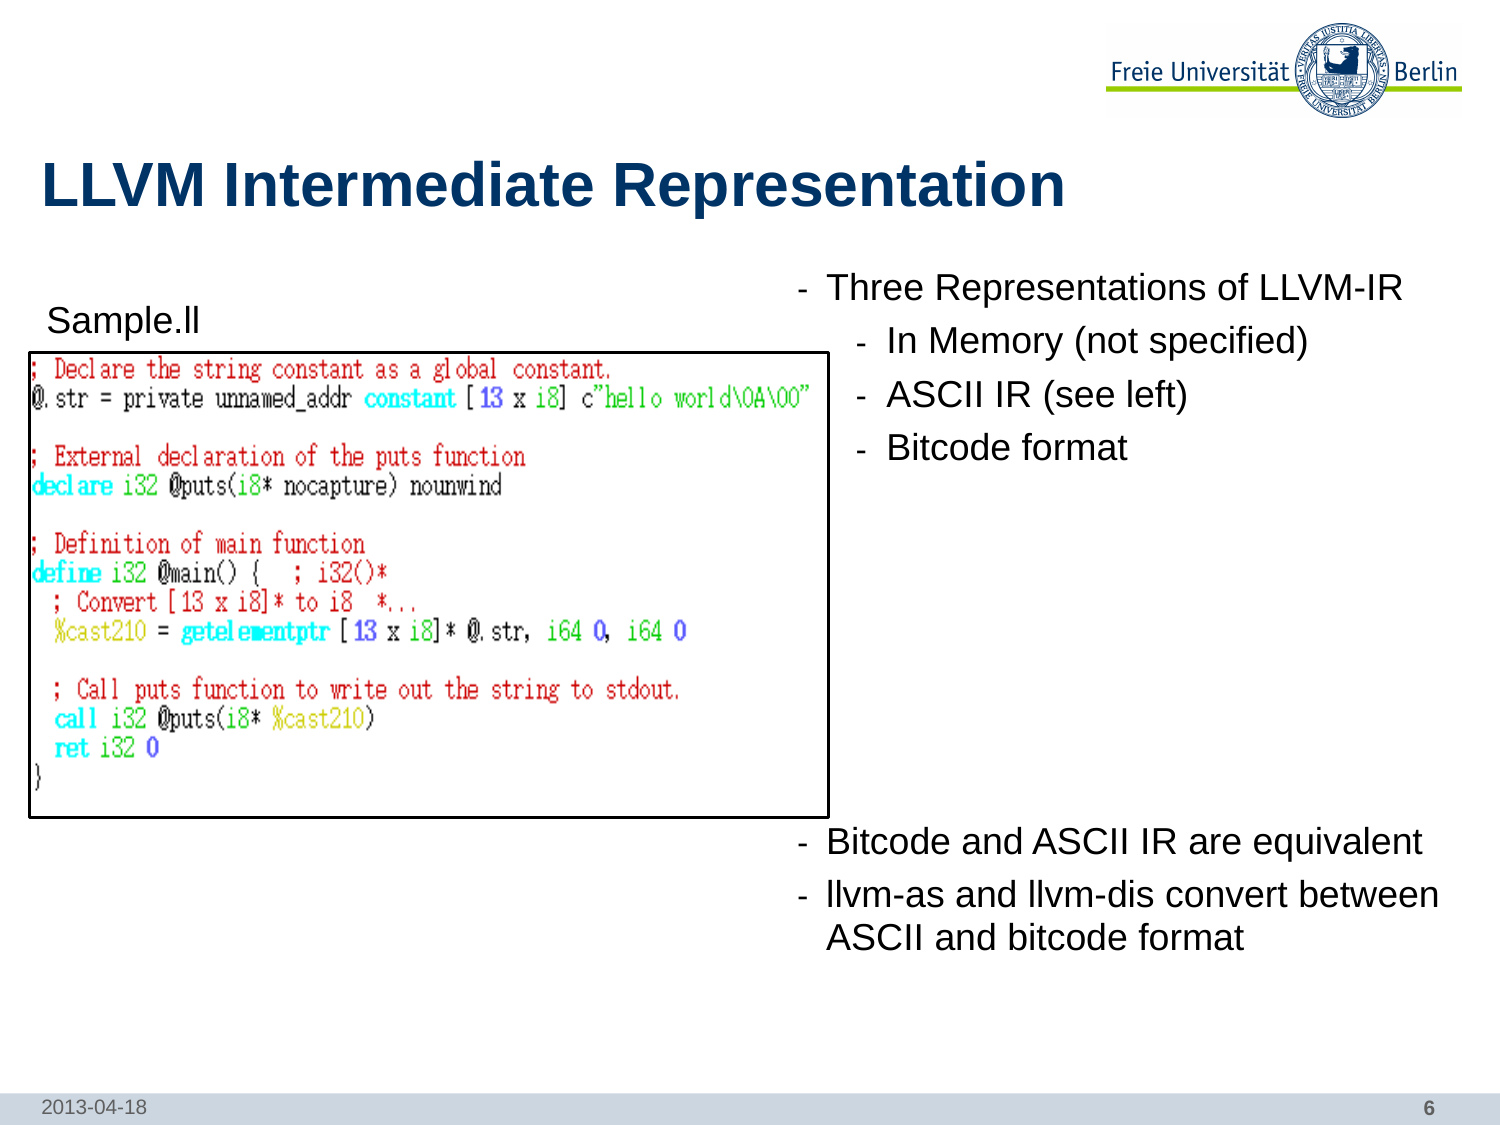

# LLVM Intermediate Representation
Three Representations of LLVM-IR
In Memory (not specified)
ASCII IR (see left)
Bitcode format
Bitcode and ASCII IR are equivalent
llvm-as and llvm-dis convert between ASCII and bitcode format
Sample.ll